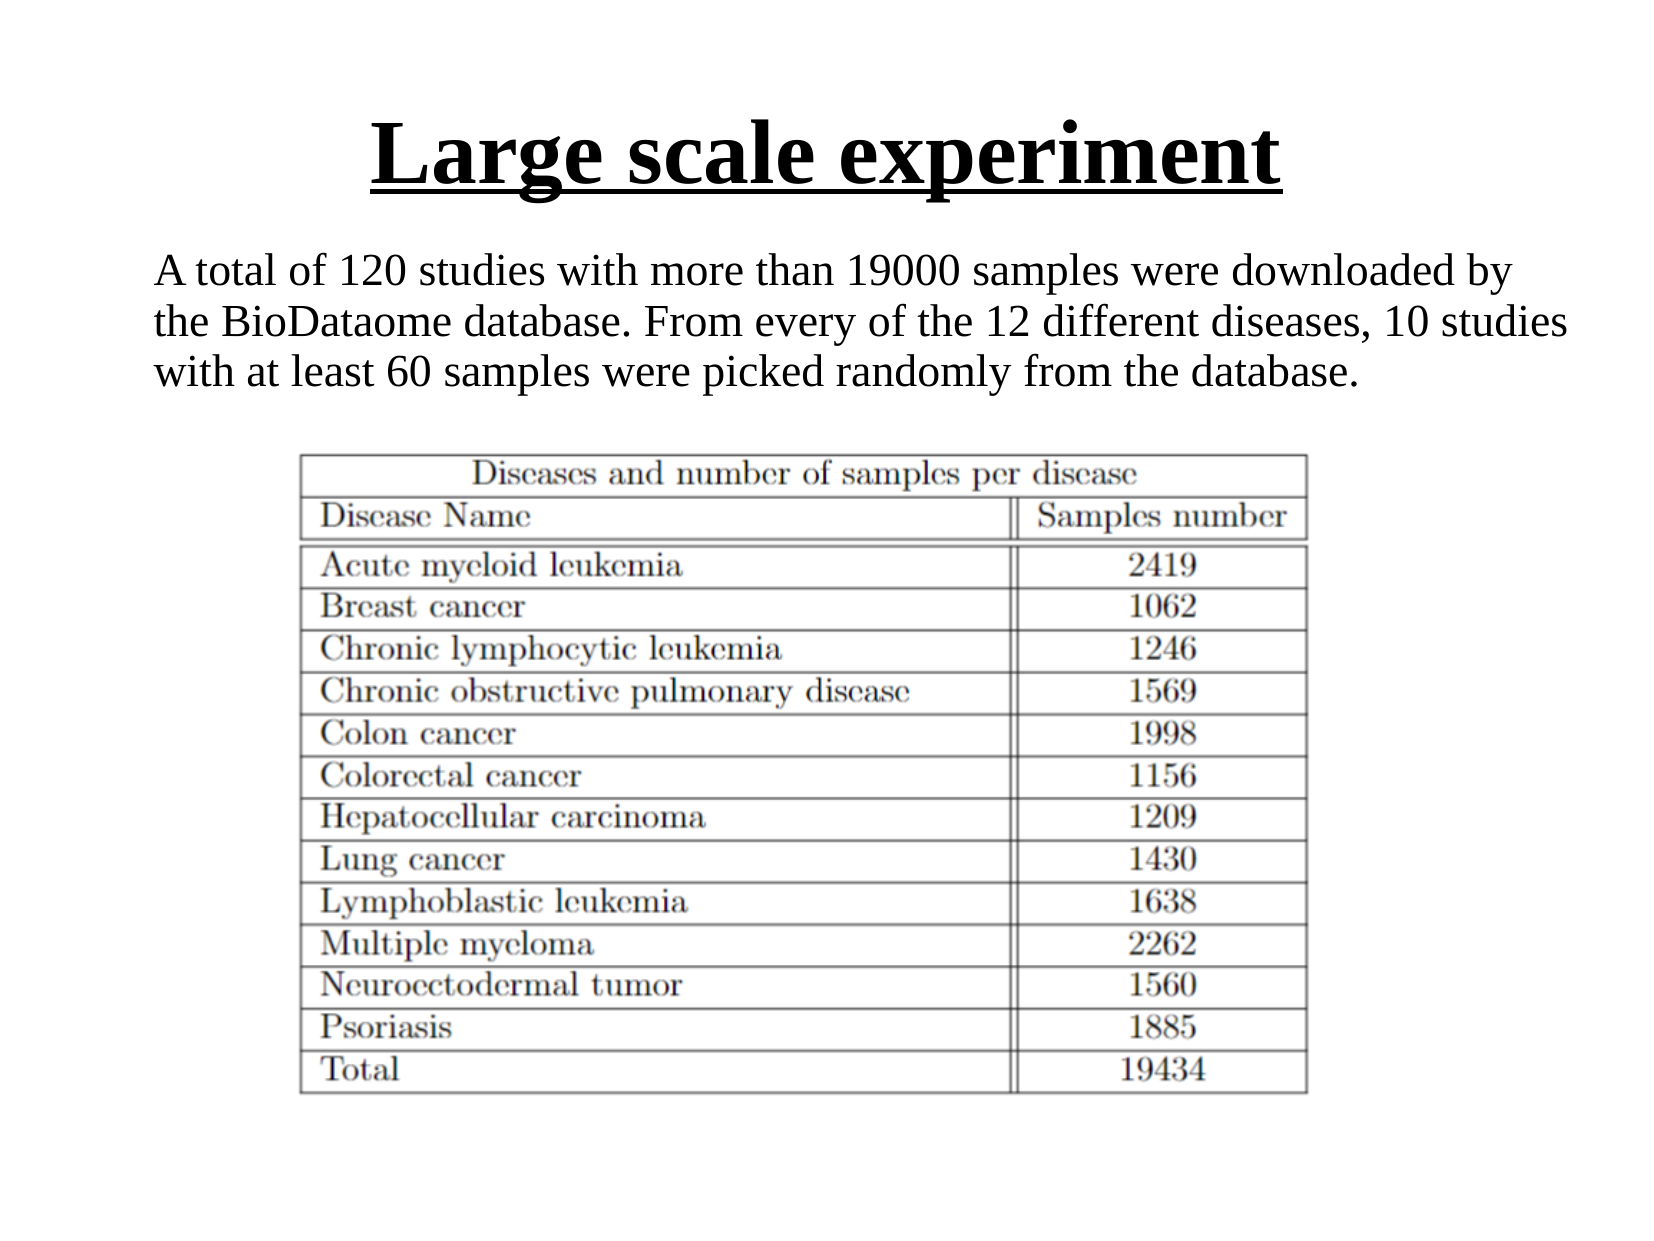

# Large scale experiment
A total of 120 studies with more than 19000 samples were downloaded by the BioDataome database. From every of the 12 different diseases, 10 studies with at least 60 samples were picked randomly from the database.